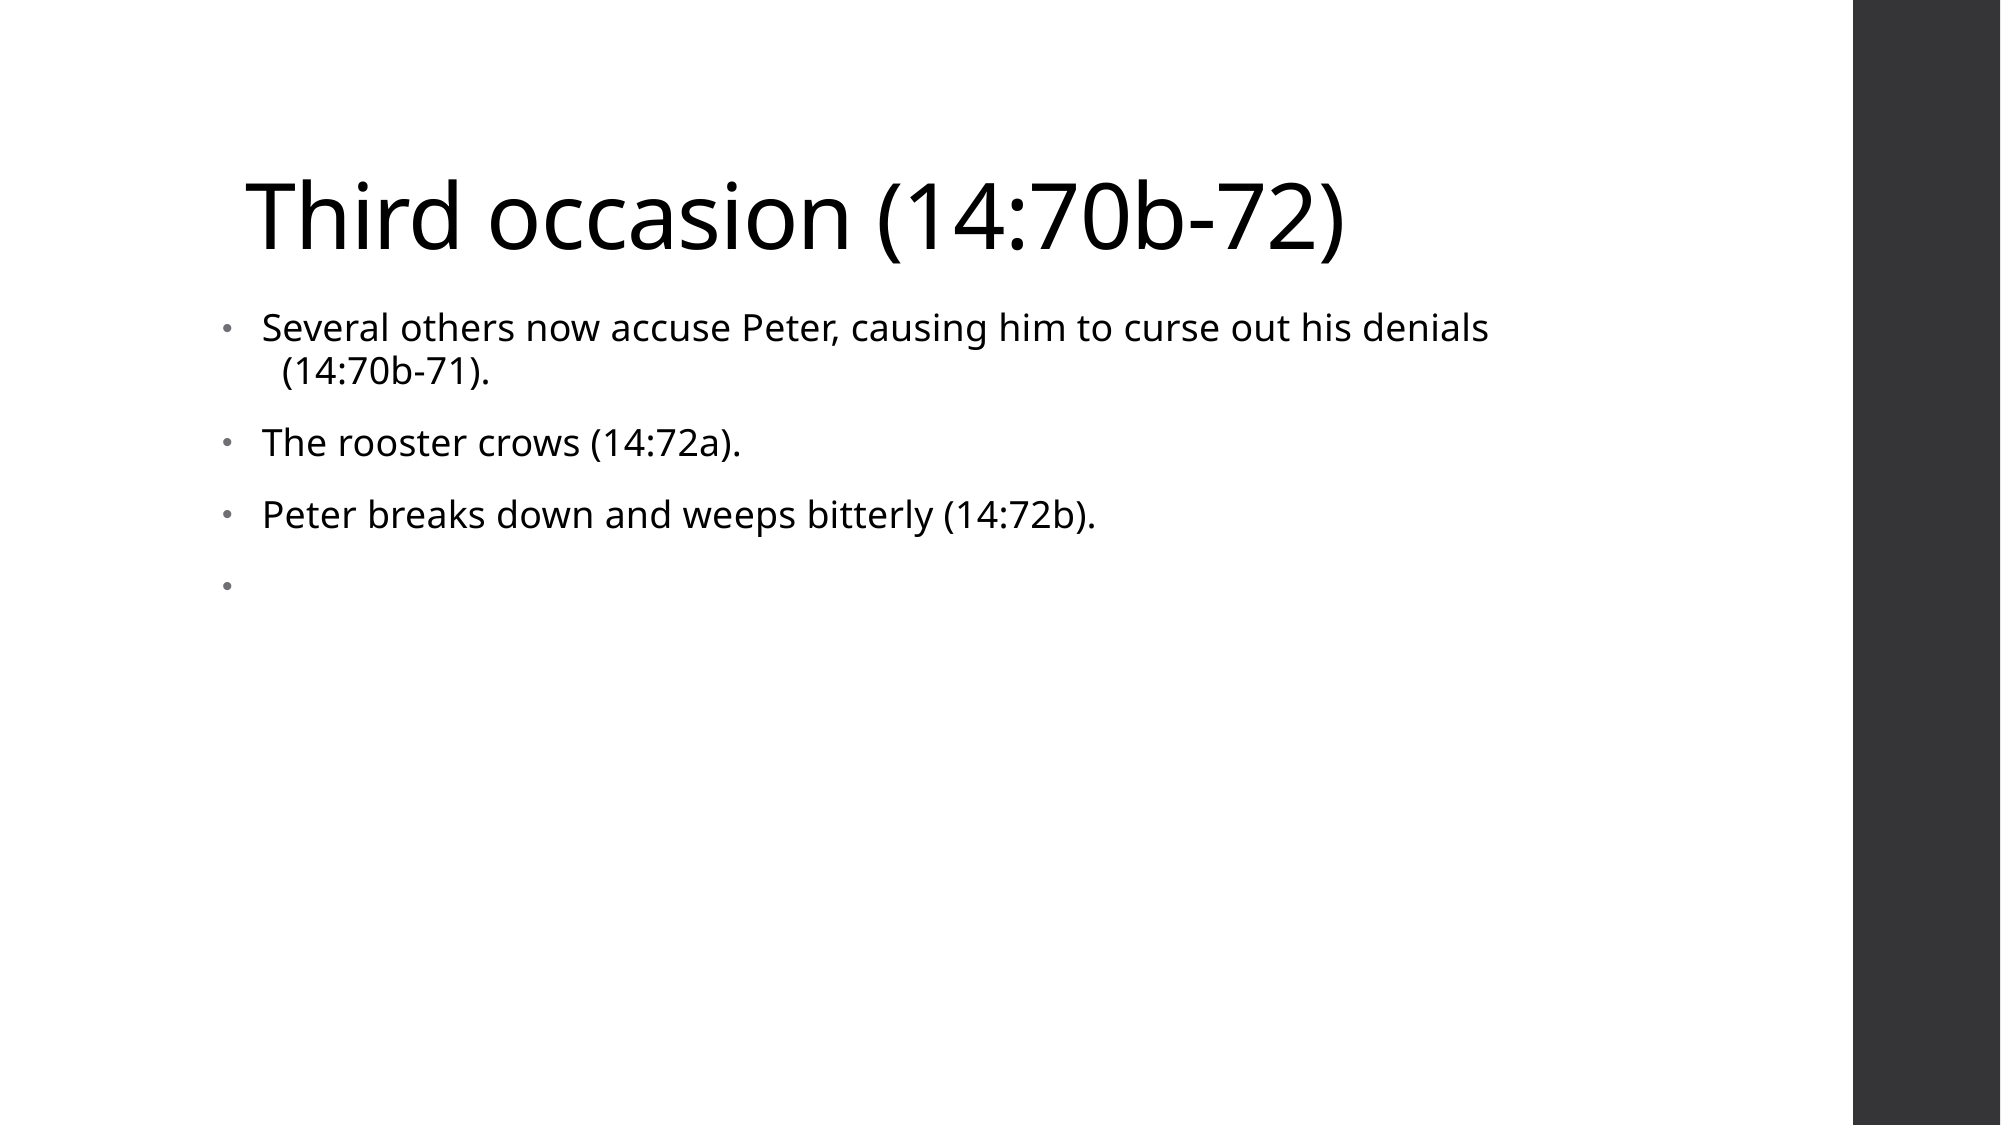

# Third occasion (14:70b-72)
 Several others now accuse Peter, causing him to curse out his denials (14:70b-71).
 The rooster crows (14:72a).
 Peter breaks down and weeps bitterly (14:72b).